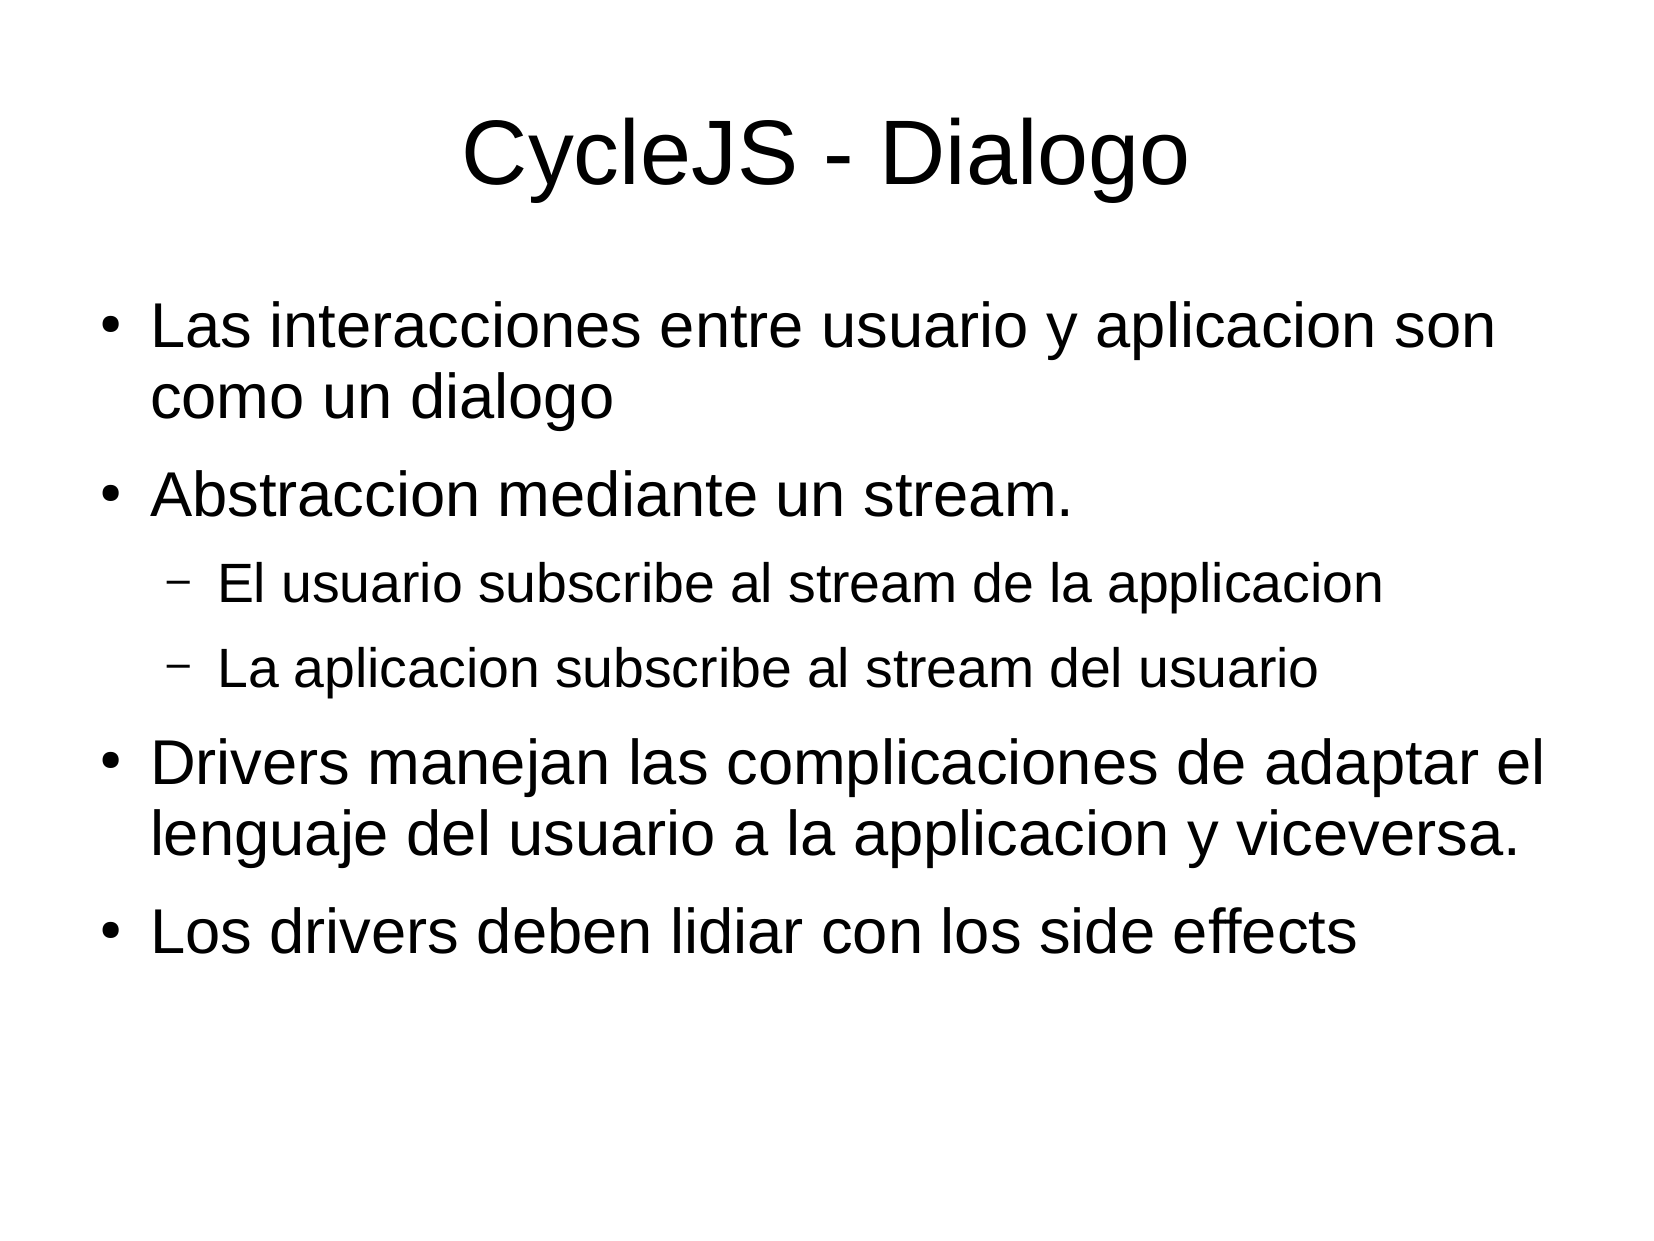

# CycleJS - Dialogo
Las interacciones entre usuario y aplicacion son como un dialogo
Abstraccion mediante un stream.
El usuario subscribe al stream de la applicacion
La aplicacion subscribe al stream del usuario
Drivers manejan las complicaciones de adaptar el lenguaje del usuario a la applicacion y viceversa.
Los drivers deben lidiar con los side effects